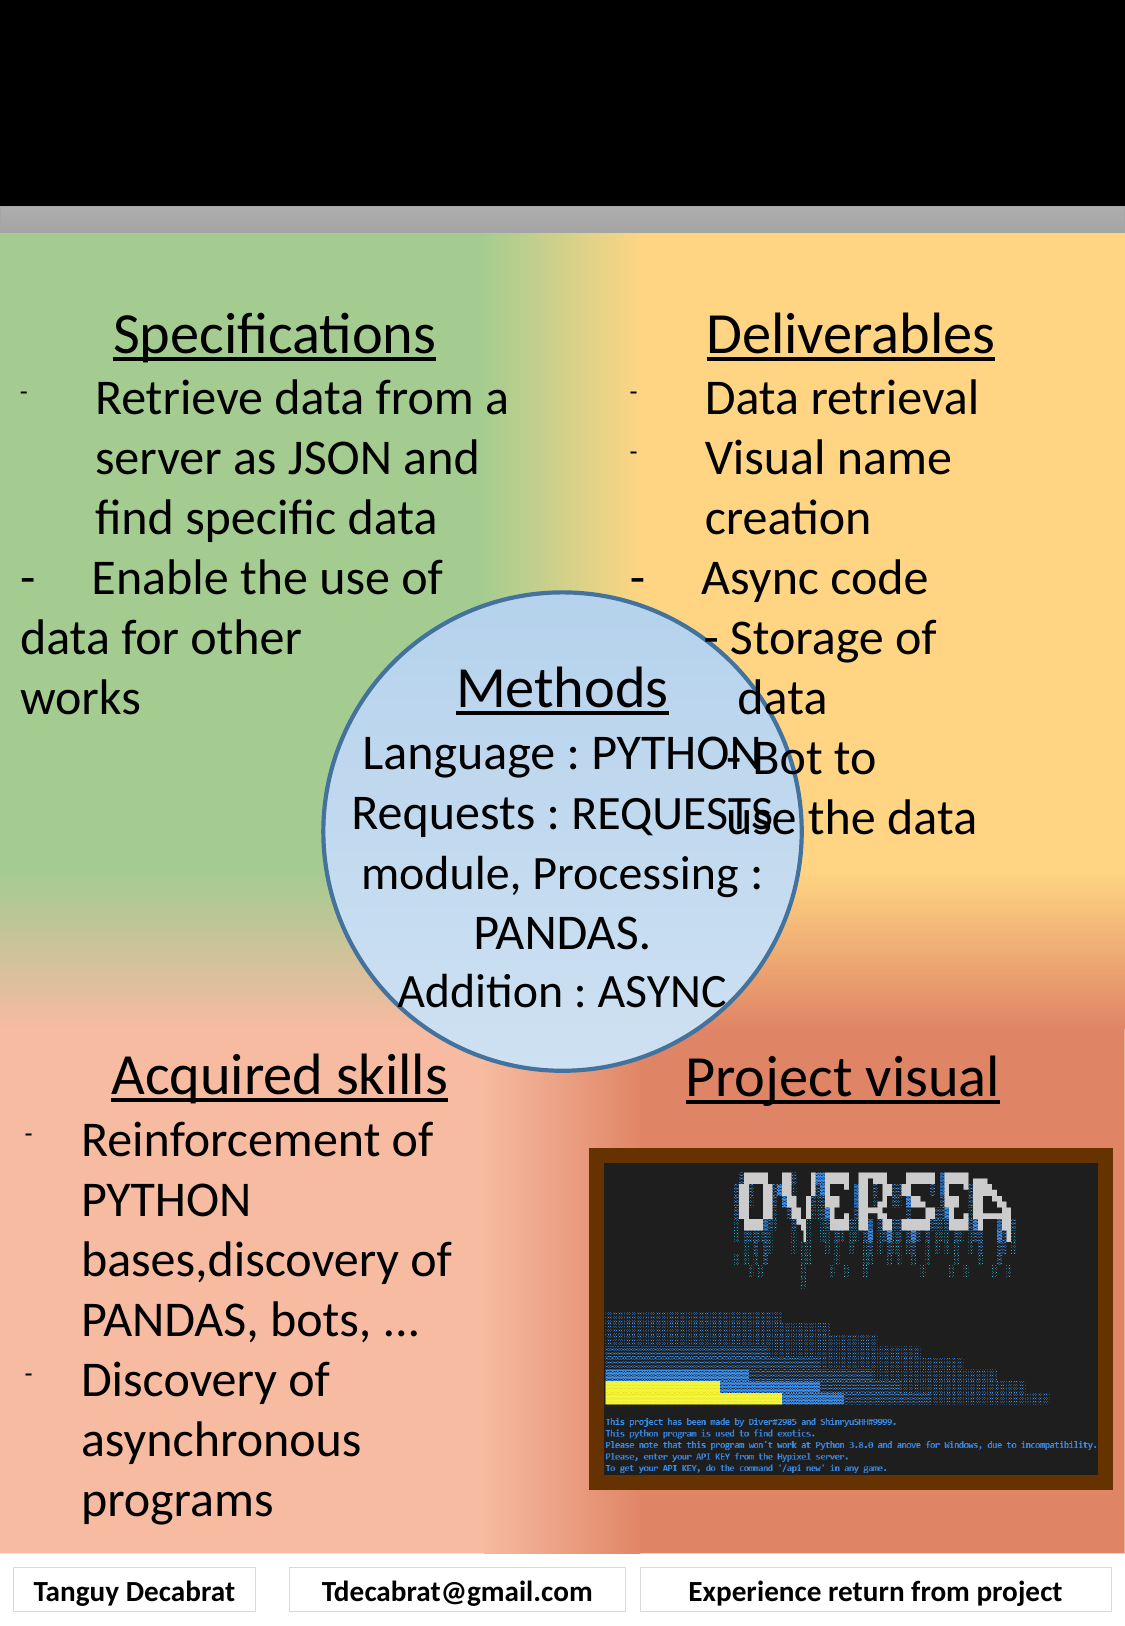

RETEX
Personal project – OVERSEA
Specifications
Retrieve data from a server as JSON and find specific data
- Enable the use of data for other
works
Deliverables
Data retrieval
Visual name creation
- Async code
 	- Storage of
	 data
	 - Bot to
	 use the data
Methods
Language : PYTHON
Requests : REQUESTS
module, Processing : PANDAS.
Addition : ASYNC
Acquired skills
Reinforcement of PYTHON bases,discovery of PANDAS, bots, ...
Discovery of asynchronous programs
Project visual
Tanguy Decabrat
Tdecabrat@gmail.com
Experience return from project